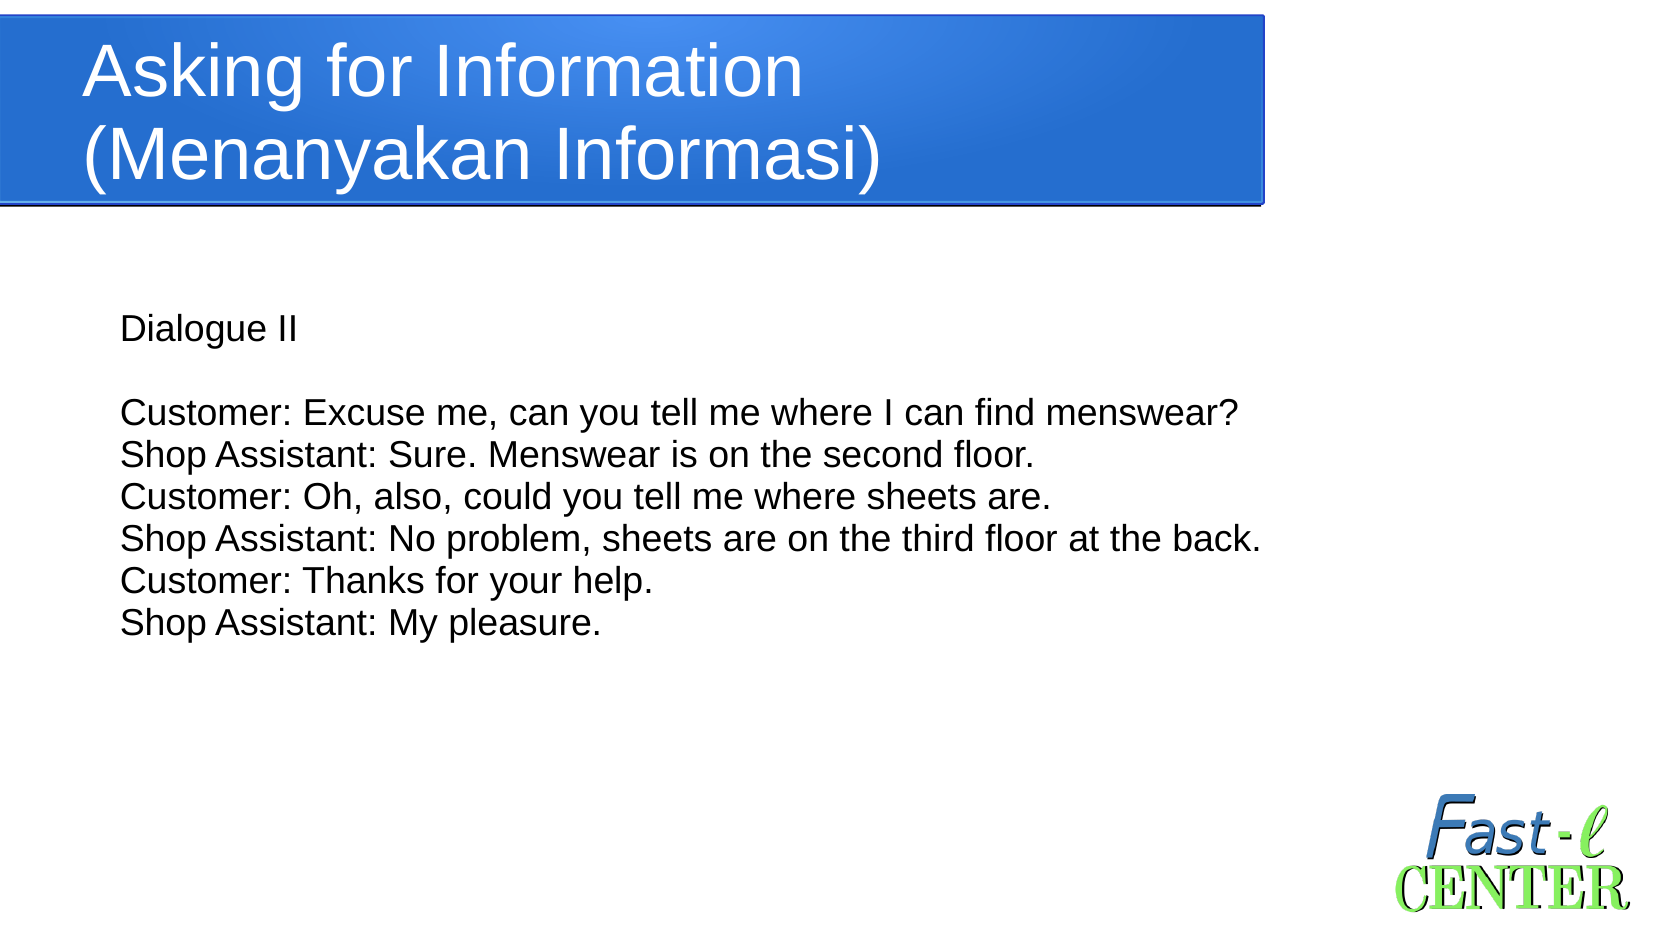

# Asking for Information (Menanyakan Informasi)
Dialogue II
Customer: Excuse me, can you tell me where I can find menswear?
Shop Assistant: Sure. Menswear is on the second floor.
Customer: Oh, also, could you tell me where sheets are.
Shop Assistant: No problem, sheets are on the third floor at the back.
Customer: Thanks for your help.
Shop Assistant: My pleasure.